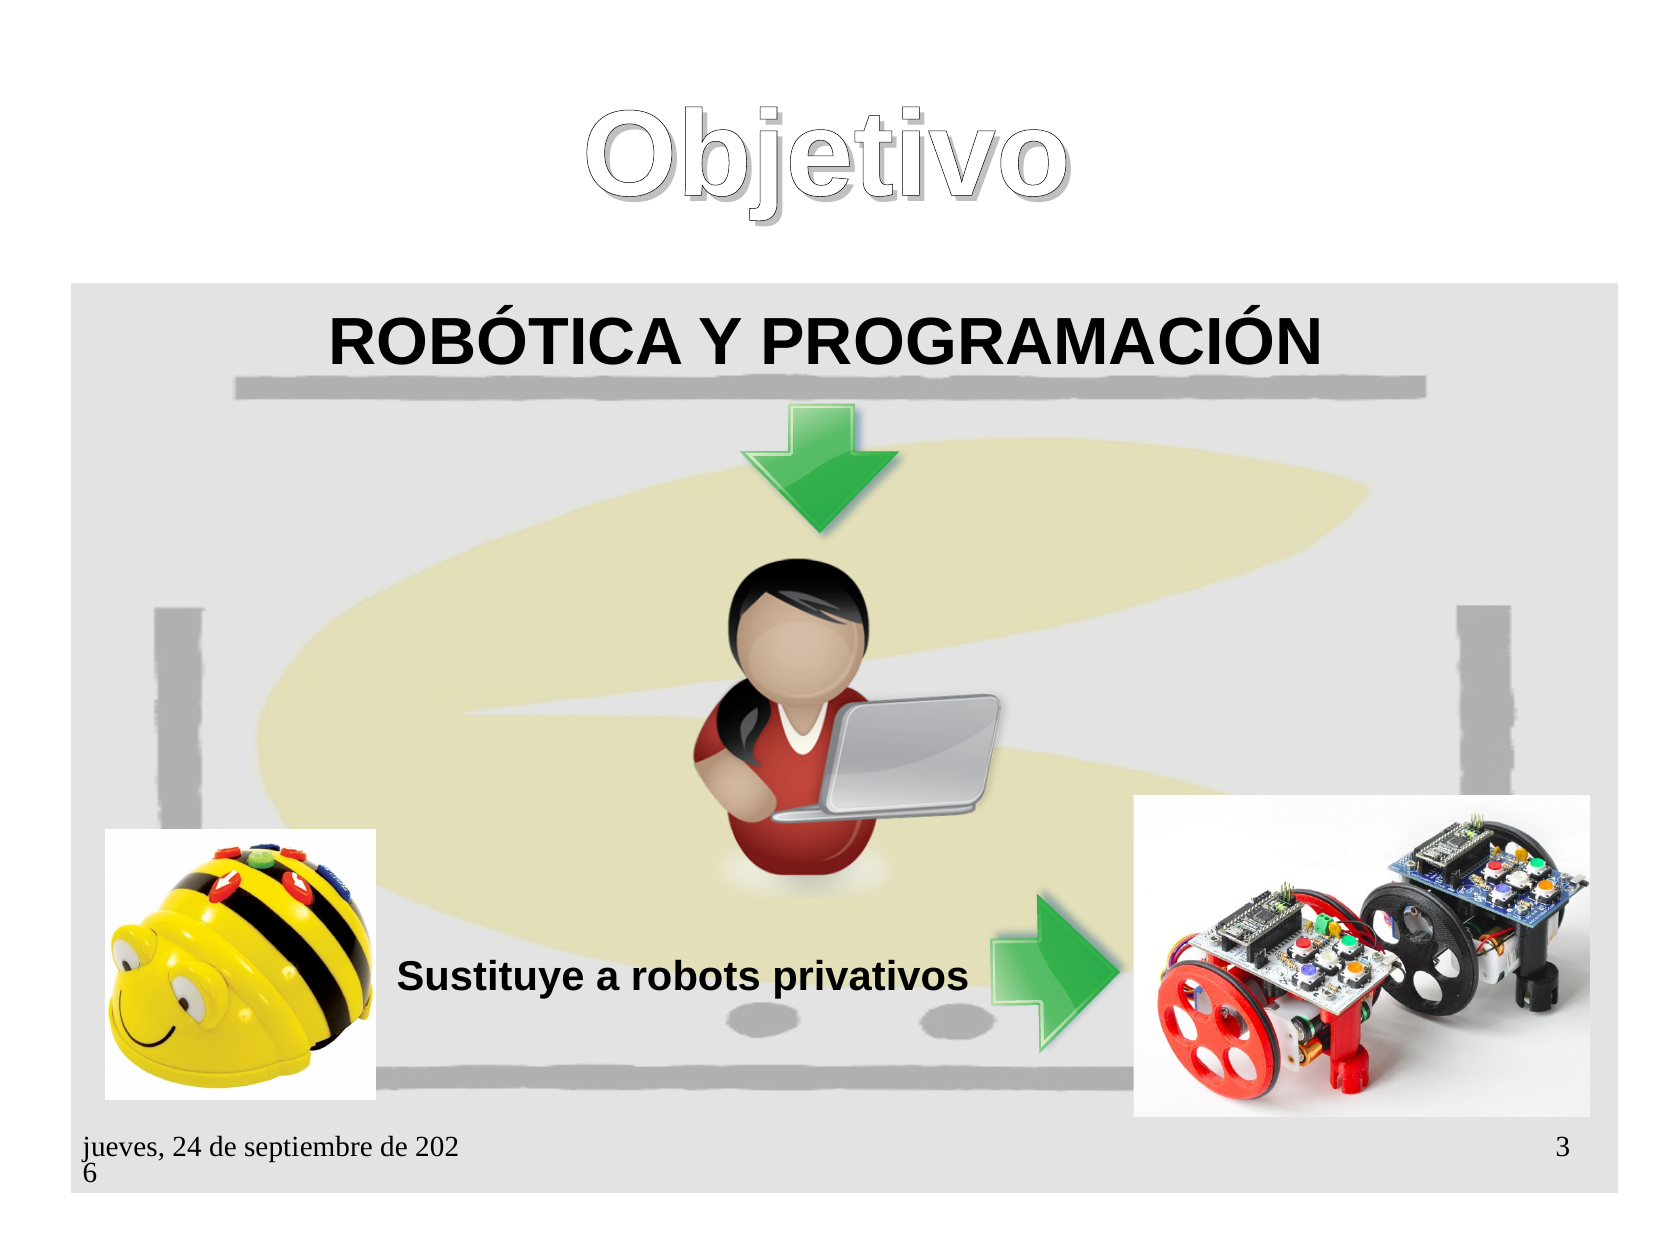

# Objetivo
ROBÓTICA Y PROGRAMACIÓN
Sustituye a robots privativos
3